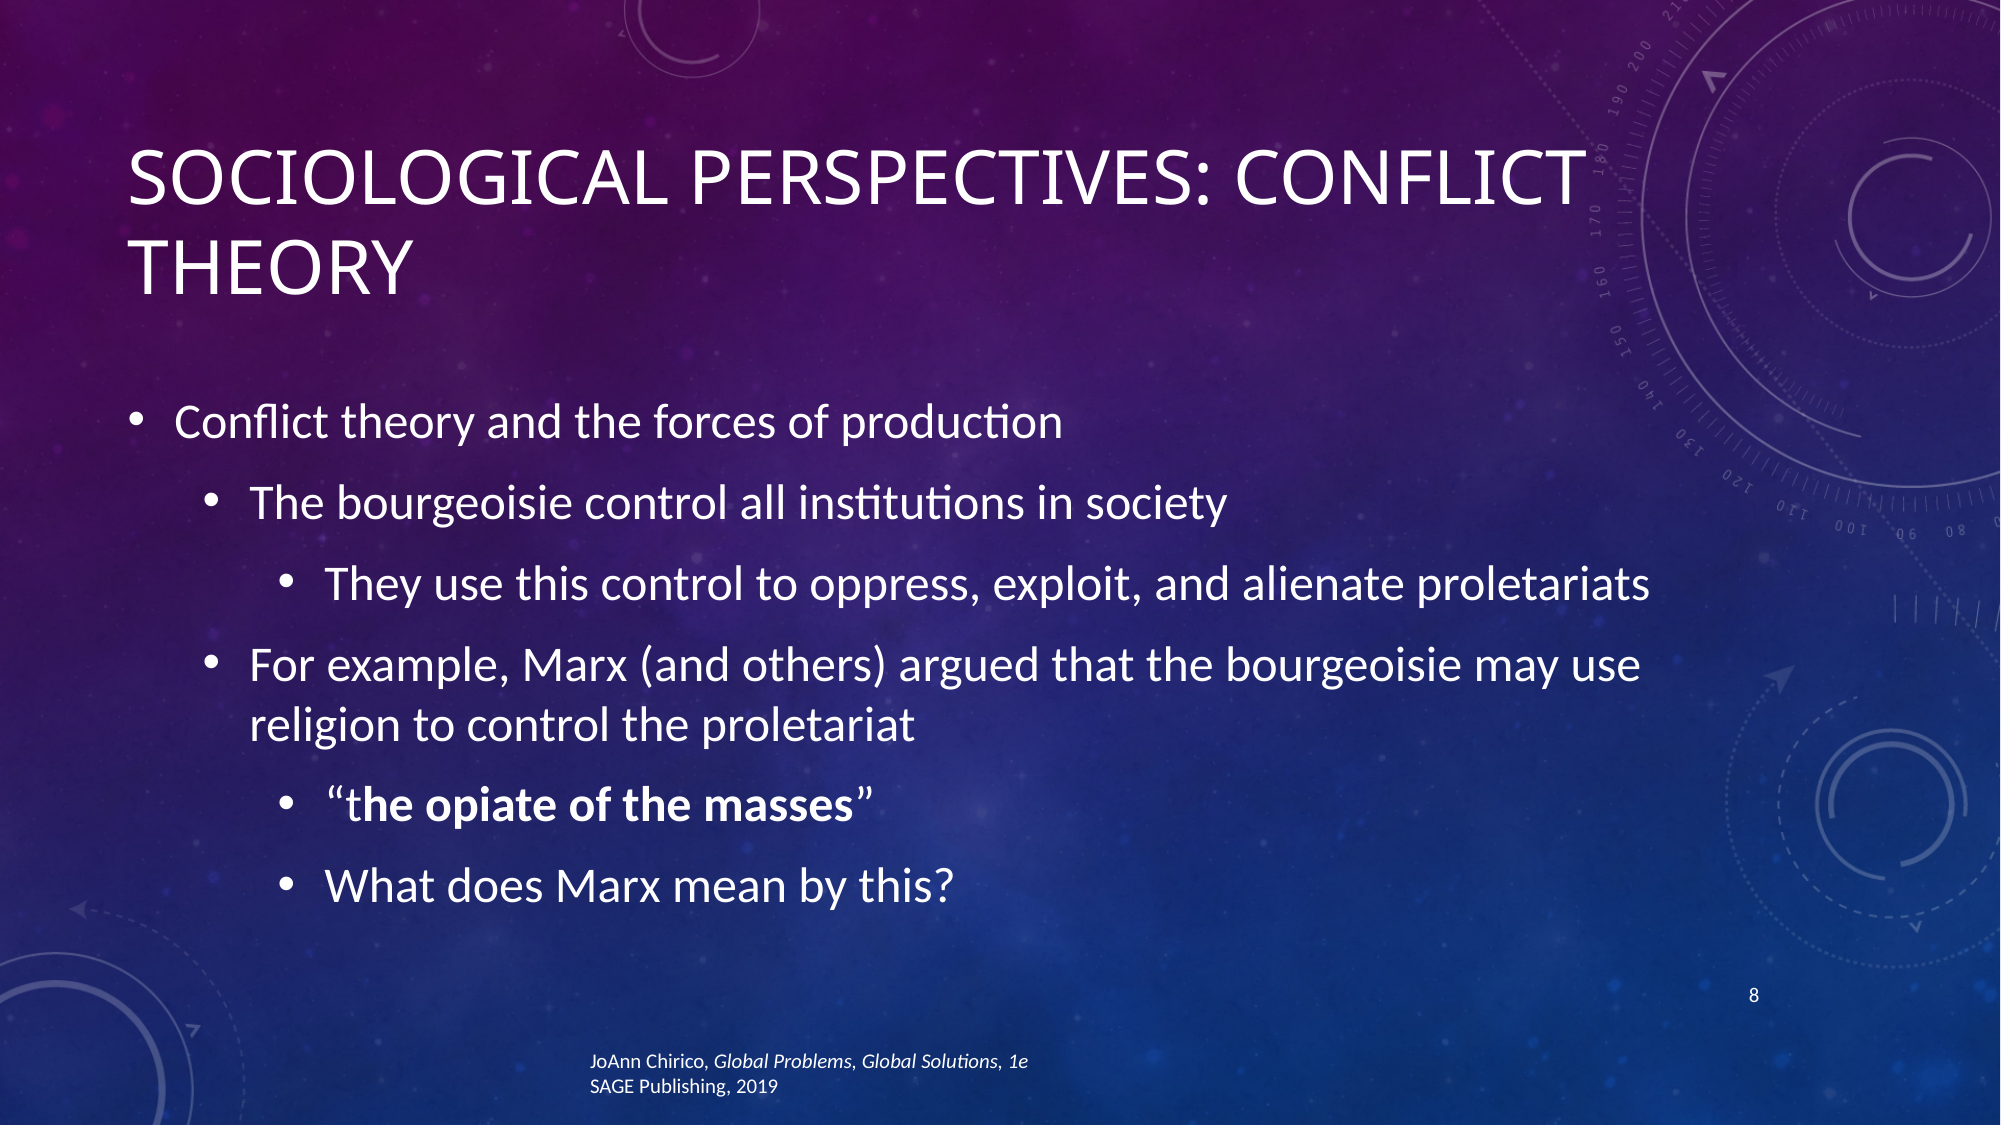

# Sociological Perspectives: Conflict Theory
Conflict theory and the forces of production
The bourgeoisie control all institutions in society
They use this control to oppress, exploit, and alienate proletariats
For example, Marx (and others) argued that the bourgeoisie may use religion to control the proletariat
“the opiate of the masses”
What does Marx mean by this?
JoAnn Chirico, Global Problems, Global Solutions, 1e
SAGE Publishing, 2019